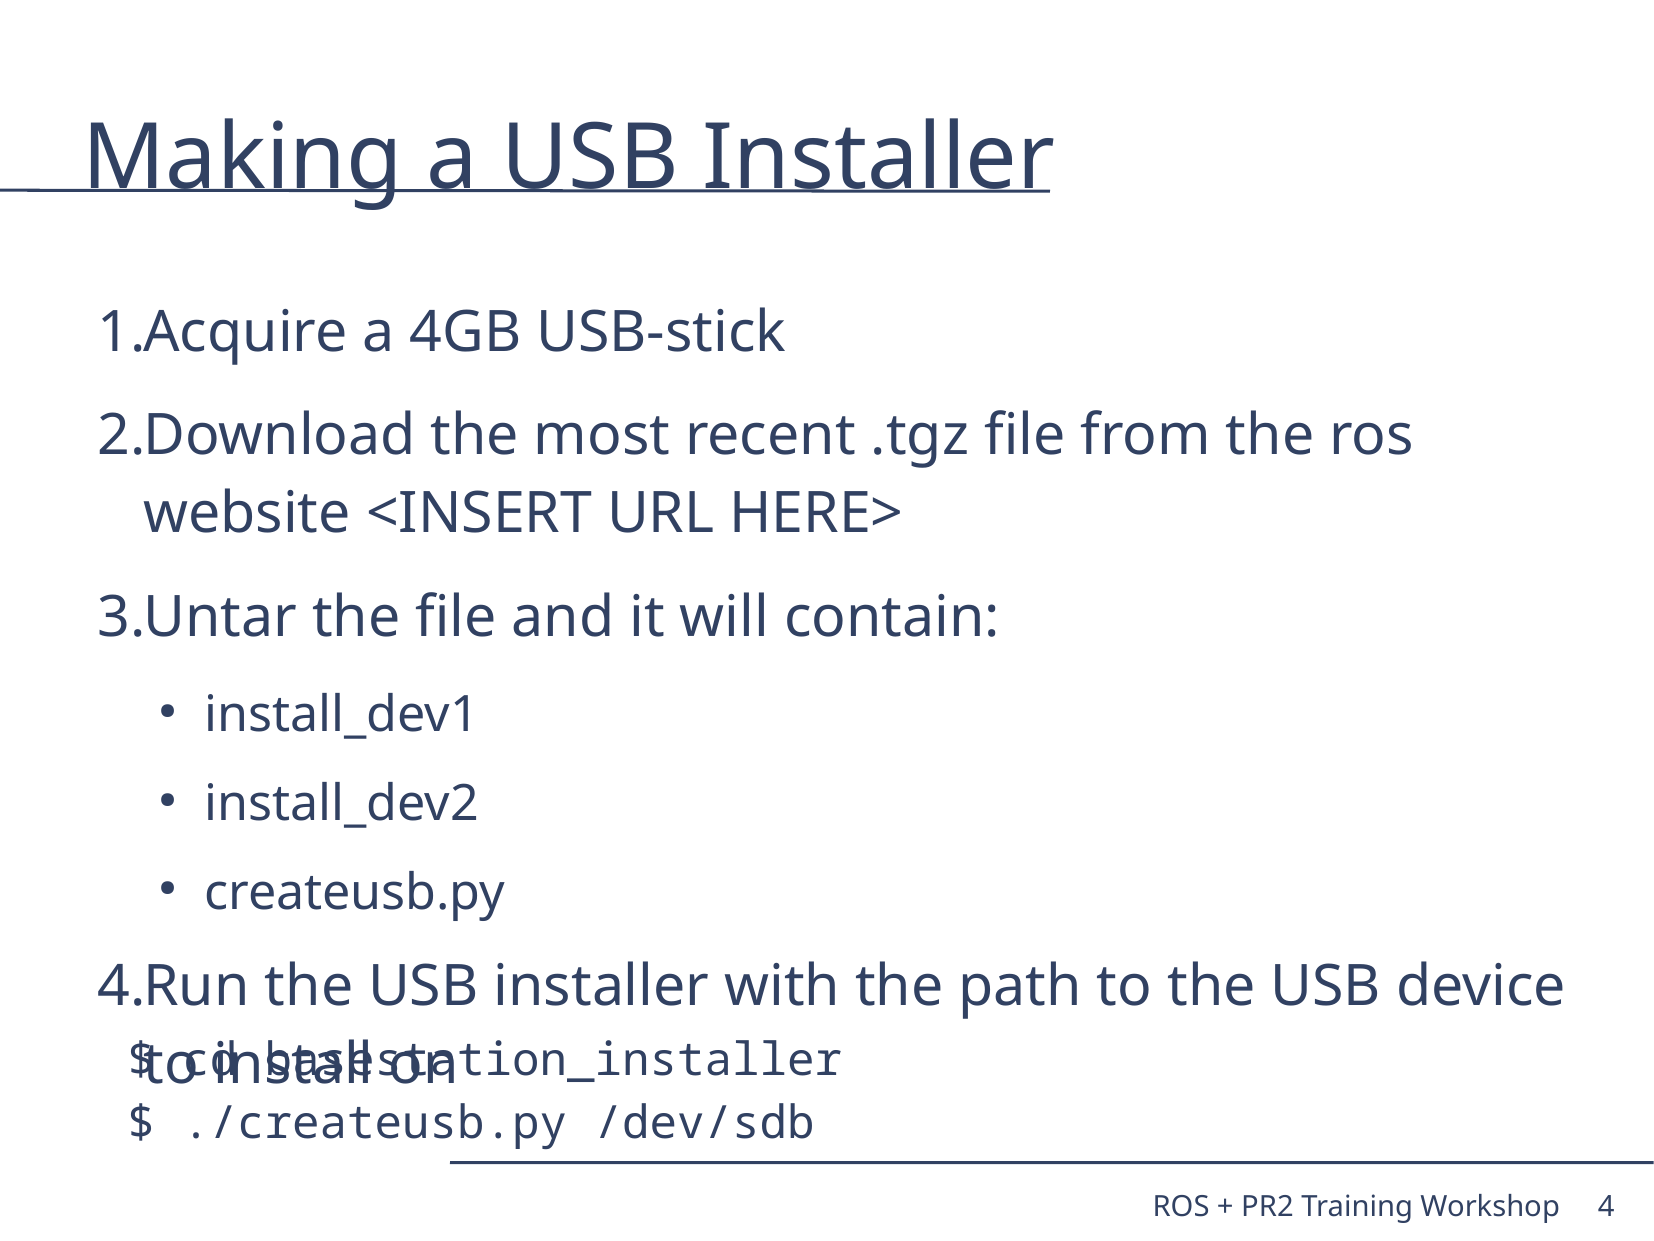

# Making a USB Installer
Acquire a 4GB USB-stick
Download the most recent .tgz file from the ros website <INSERT URL HERE>
Untar the file and it will contain:
install_dev1
install_dev2
createusb.py
Run the USB installer with the path to the USB device to install on
$ cd basestation_installer
$ ./createusb.py /dev/sdb